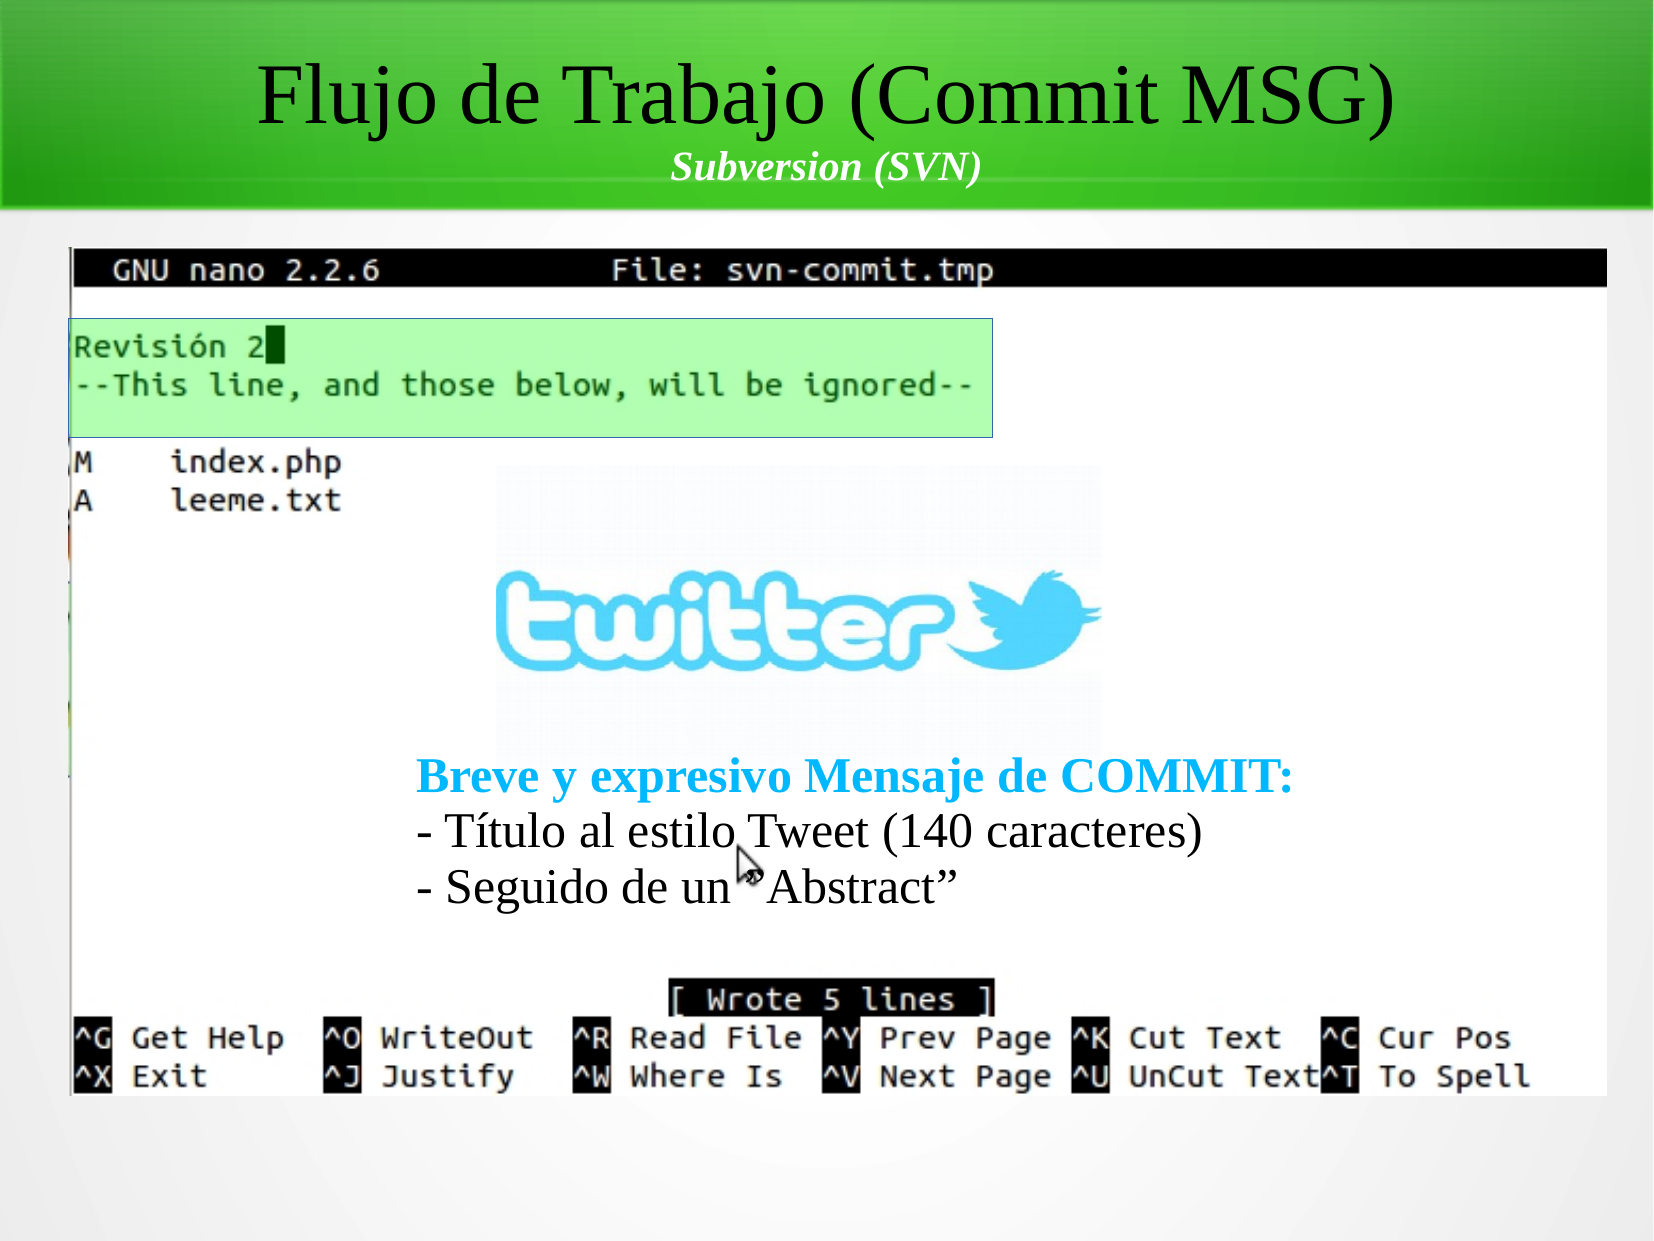

# Flujo de Trabajo (Commit MSG) Subversion (SVN)
Breve y expresivo Mensaje de COMMIT:
- Título al estilo Tweet (140 caracteres)
- Seguido de un ”Abstract”